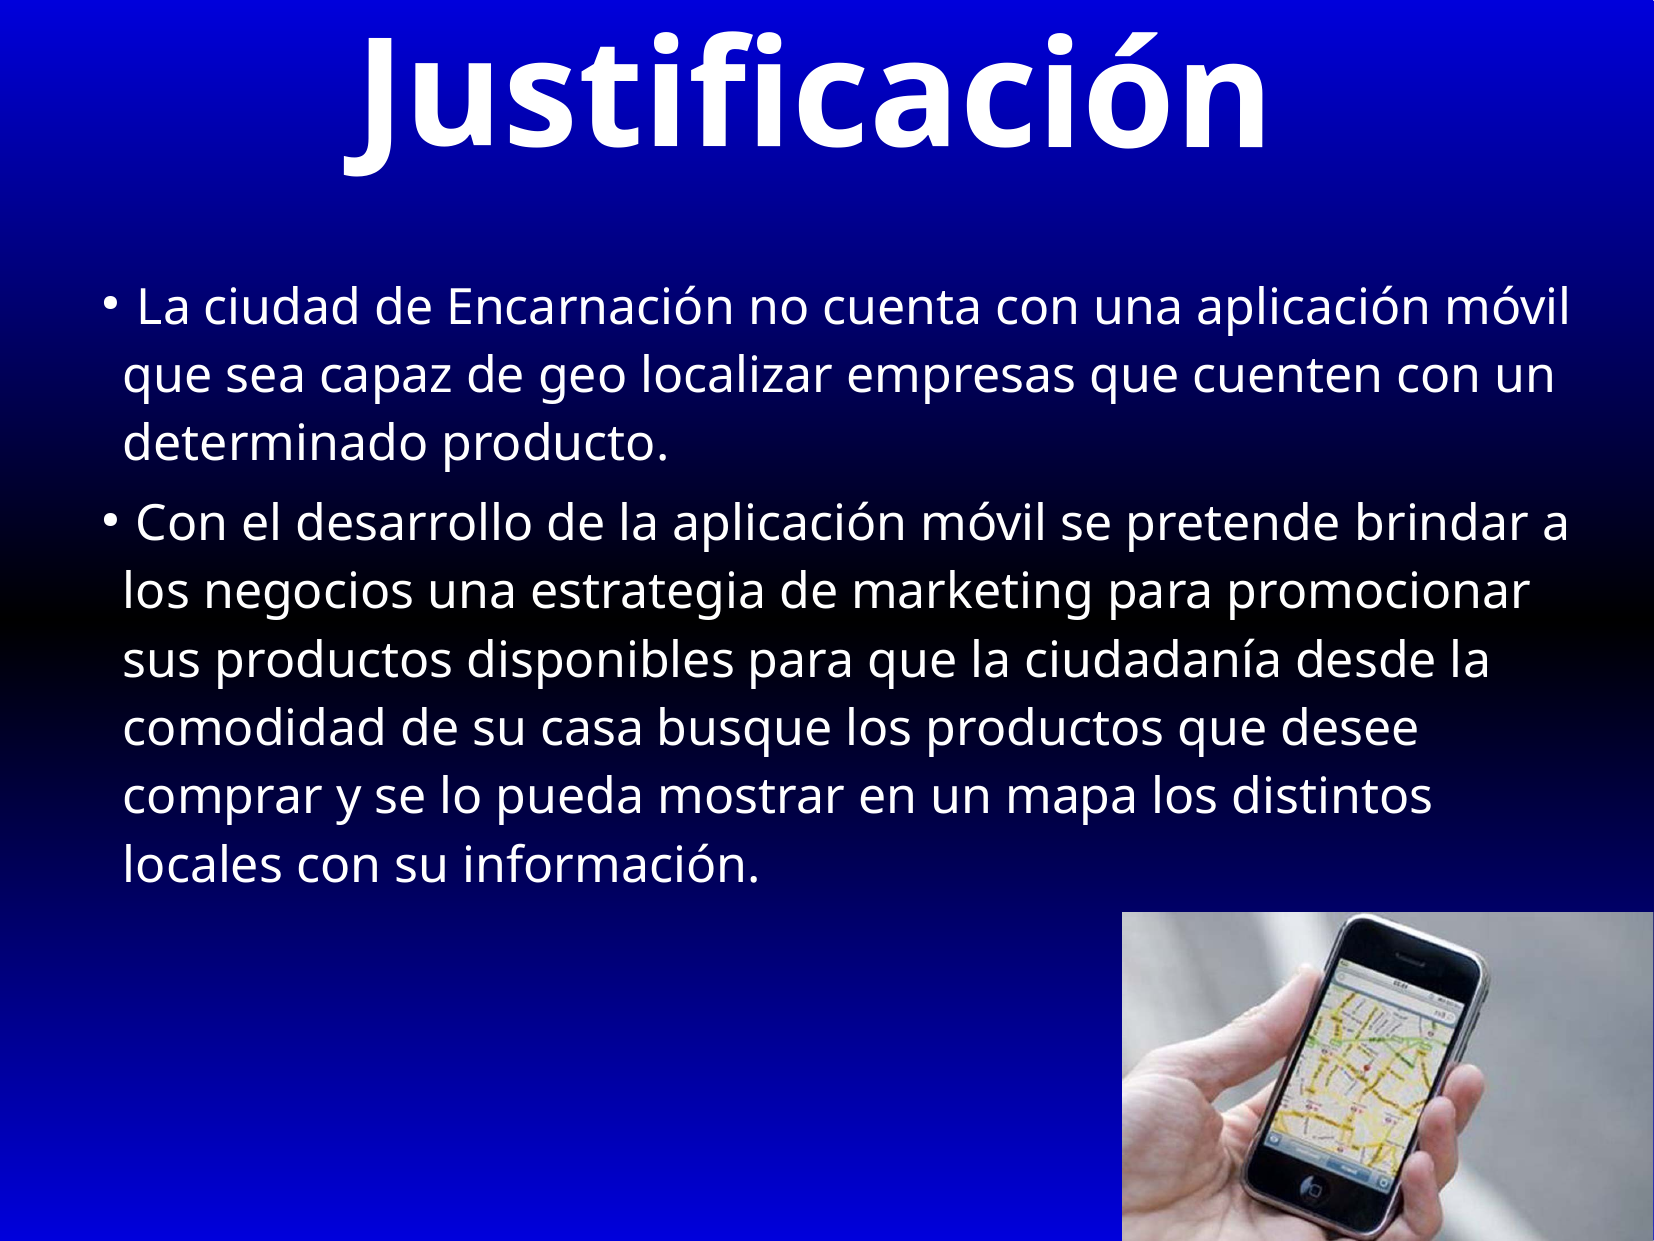

Justificación
# La ciudad de Encarnación no cuenta con una aplicación móvil que sea capaz de geo localizar empresas que cuenten con un determinado producto.
 Con el desarrollo de la aplicación móvil se pretende brindar a los negocios una estrategia de marketing para promocionar sus productos disponibles para que la ciudadanía desde la comodidad de su casa busque los productos que desee comprar y se lo pueda mostrar en un mapa los distintos locales con su información.